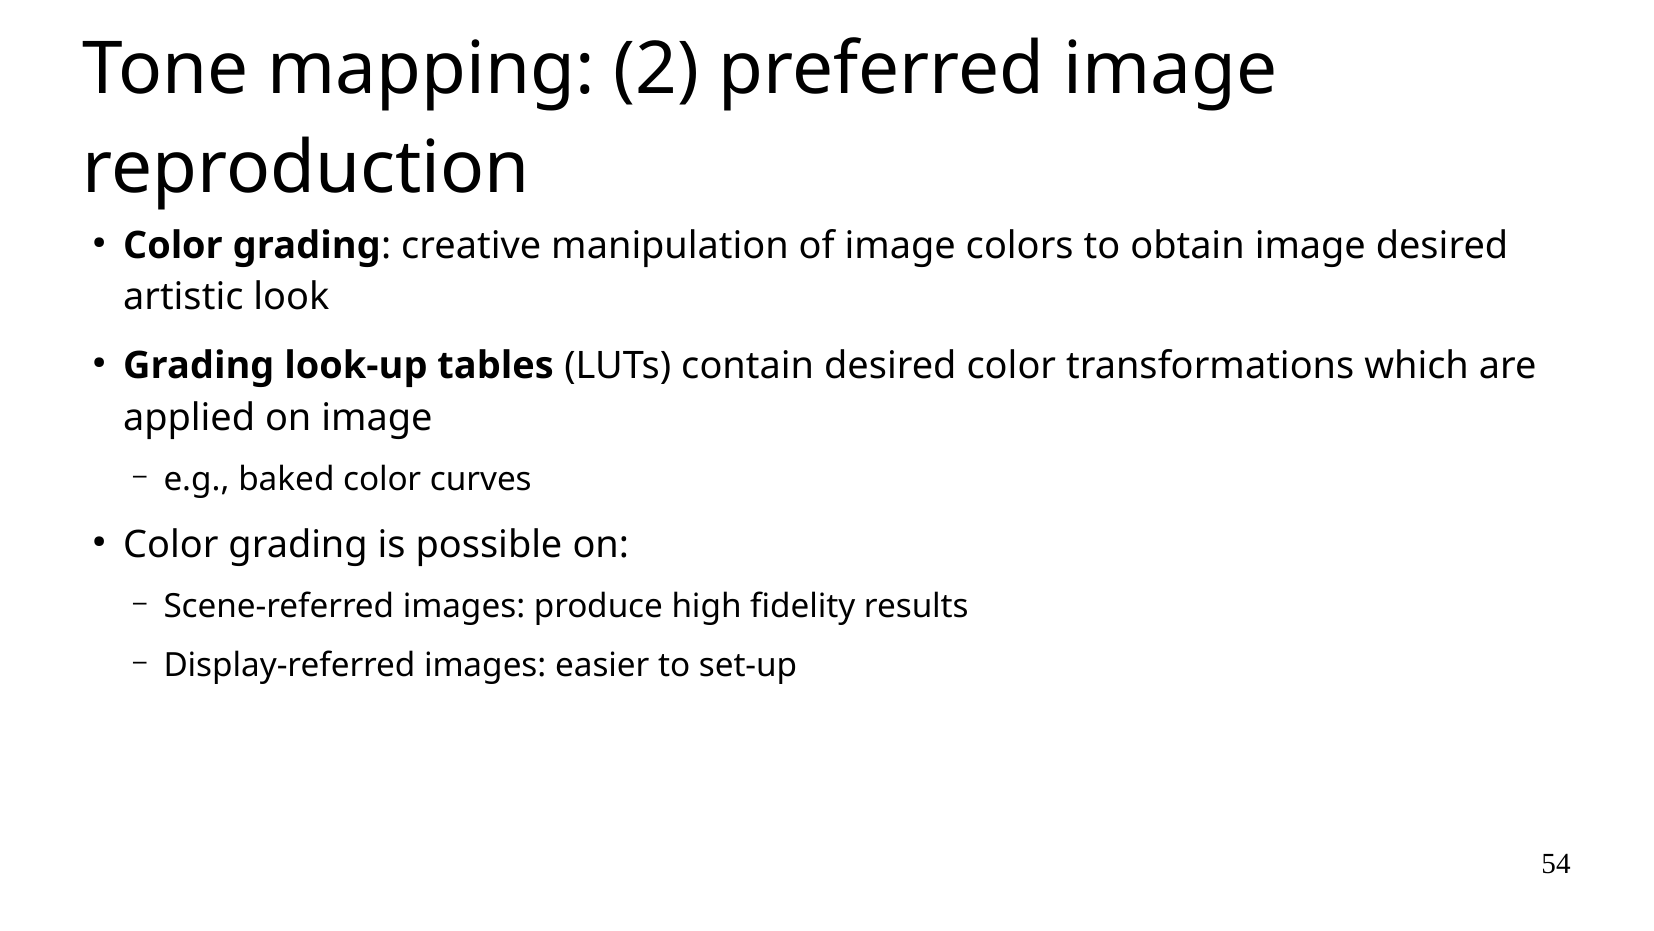

# Tone mapping: (2) preferred image reproduction
Color grading: creative manipulation of image colors to obtain image desired artistic look
Grading look-up tables (LUTs) contain desired color transformations which are applied on image
e.g., baked color curves
Color grading is possible on:
Scene-referred images: produce high fidelity results
Display-referred images: easier to set-up
54